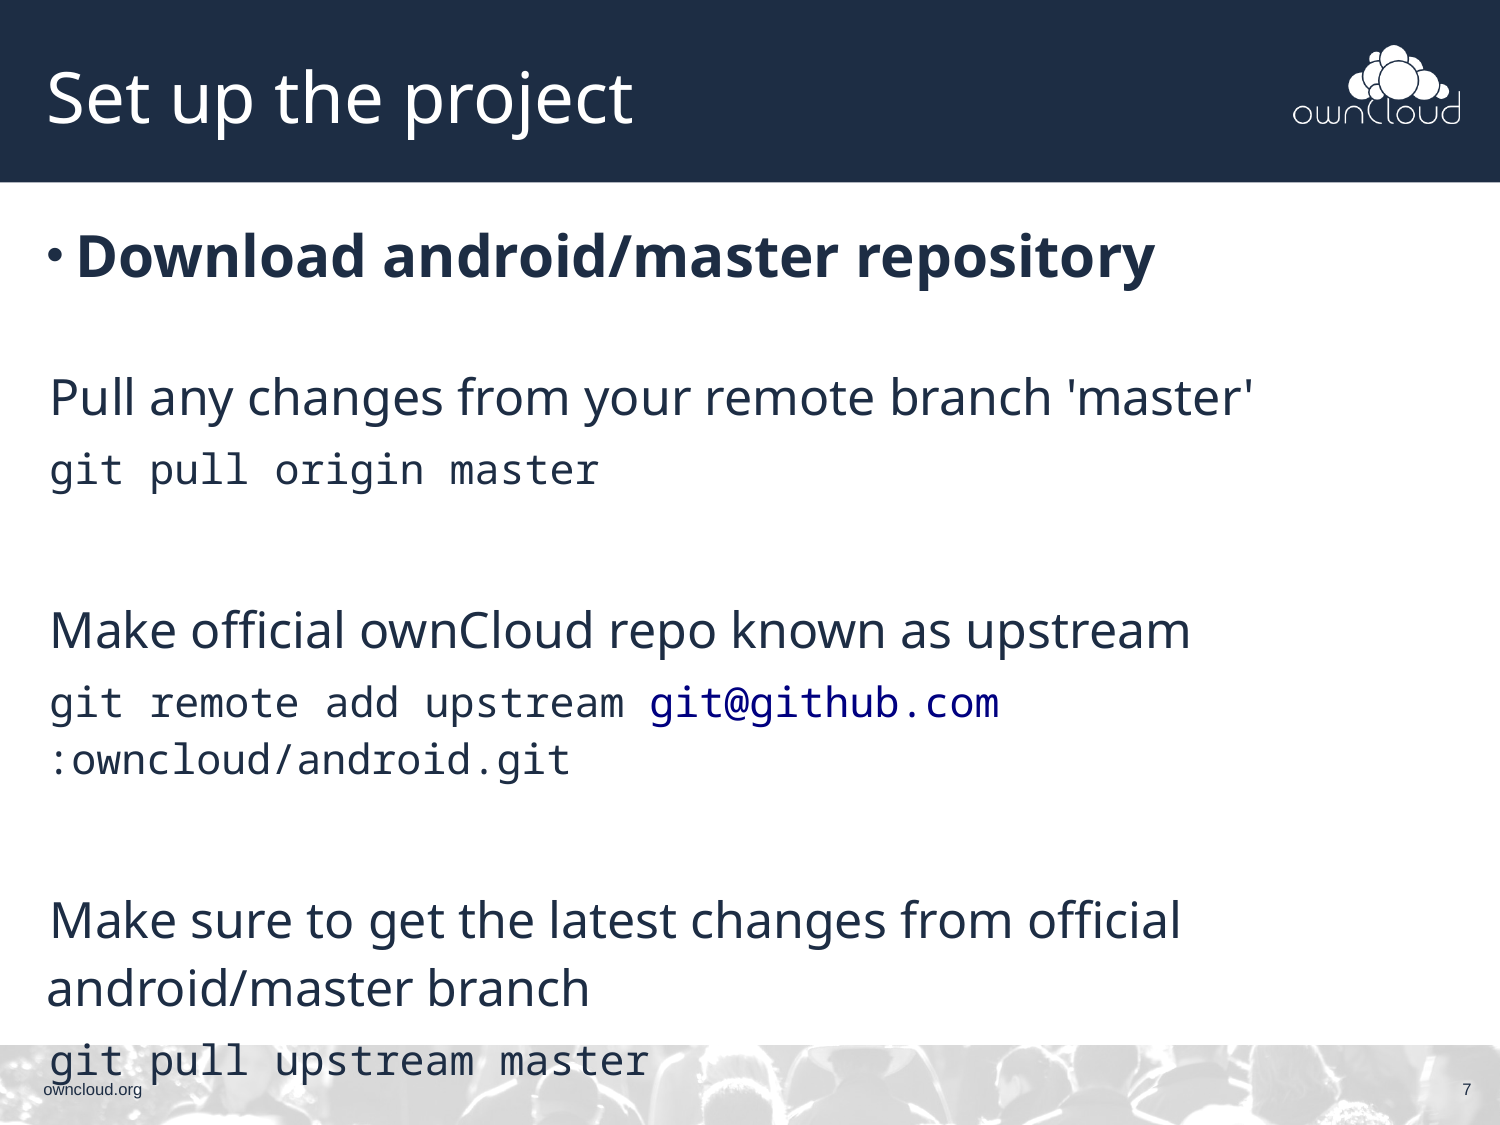

# Set up the project
Download android/master repository
Pull any changes from your remote branch 'master'
git pull origin master
Make official ownCloud repo known as upstream
git remote add upstream git@github.com:owncloud/android.git
Make sure to get the latest changes from official android/master branch
git pull upstream master